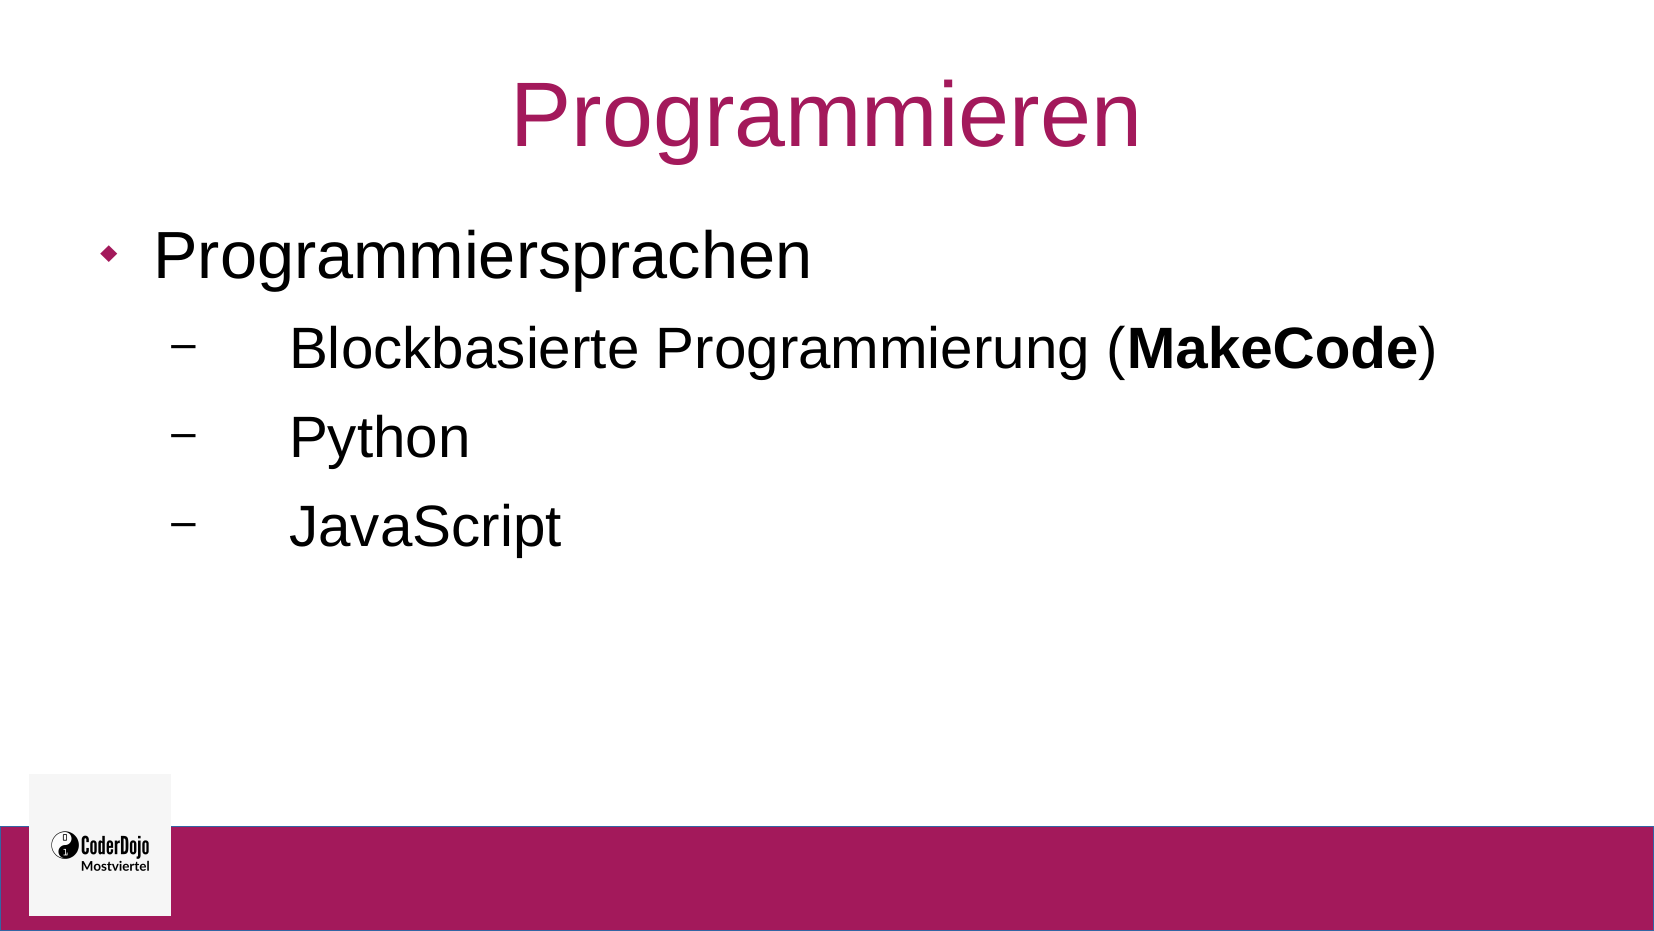

# Programmieren
Programmiersprachen
 Blockbasierte Programmierung (MakeCode)
 Python
 JavaScript